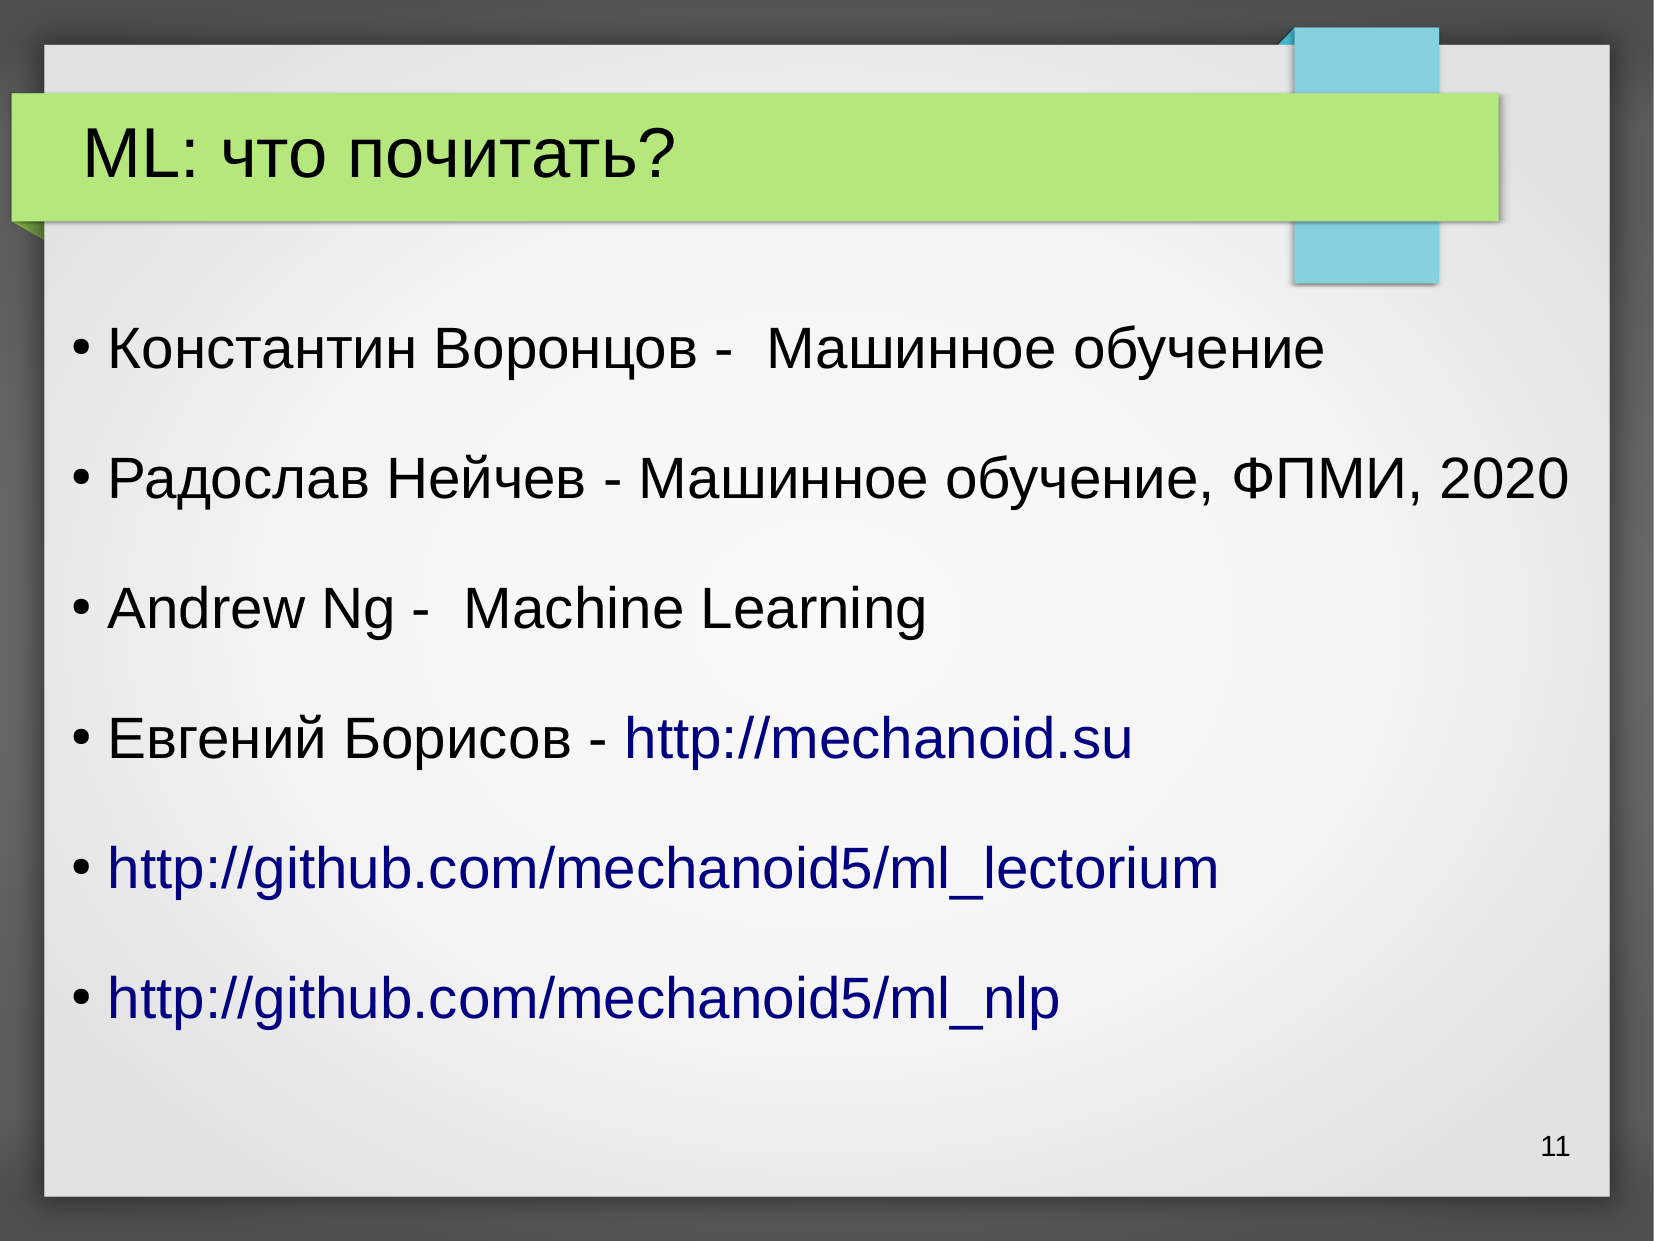

# ML: что почитать?
 Константин Воронцов - Машинное обучение
 Радослав Нейчев - Машинное обучение, ФПМИ, 2020
 Andrew Ng - Machine Learning
 Евгений Борисов - http://mechanoid.su
 http://github.com/mechanoid5/ml_lectorium
 http://github.com/mechanoid5/ml_nlp
11